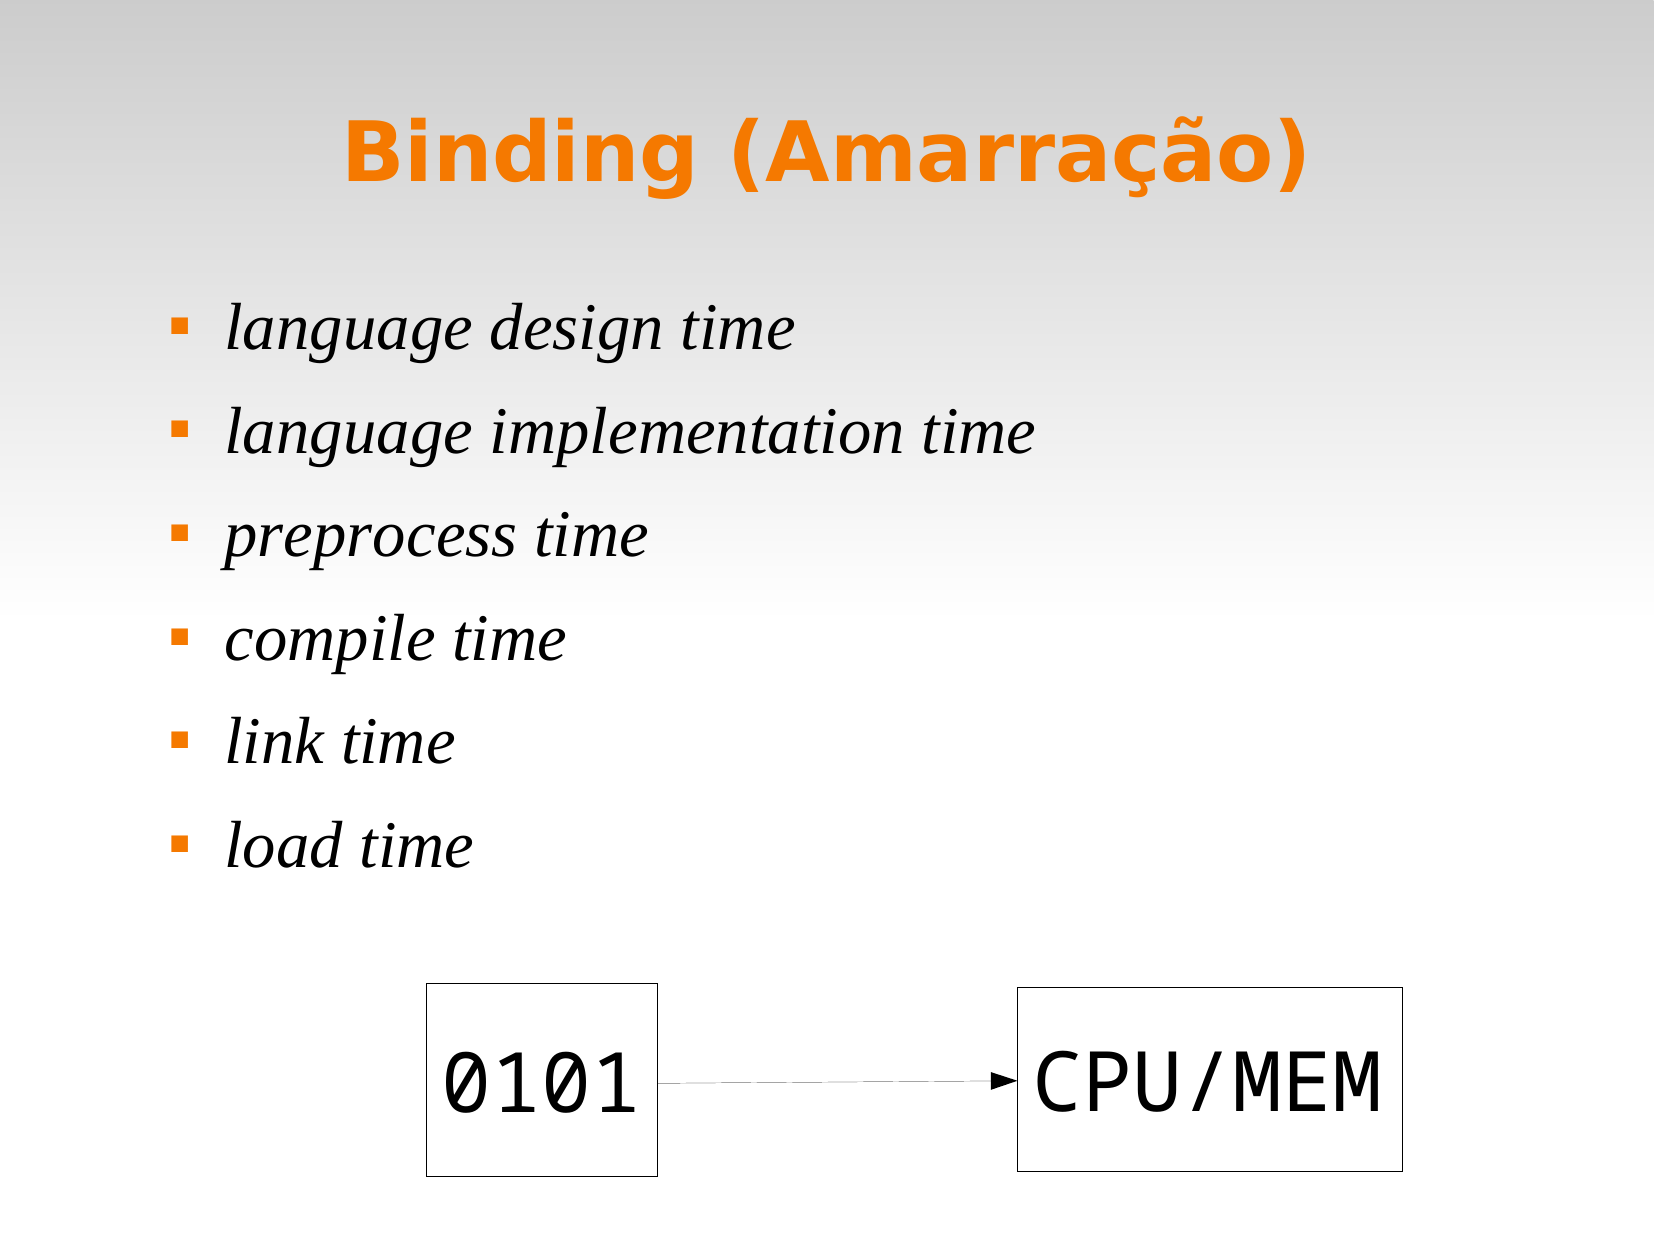

# Binding (Amarração)
language design time
language implementation time
preprocess time
compile time
link time
load time
0101
CPU/MEM